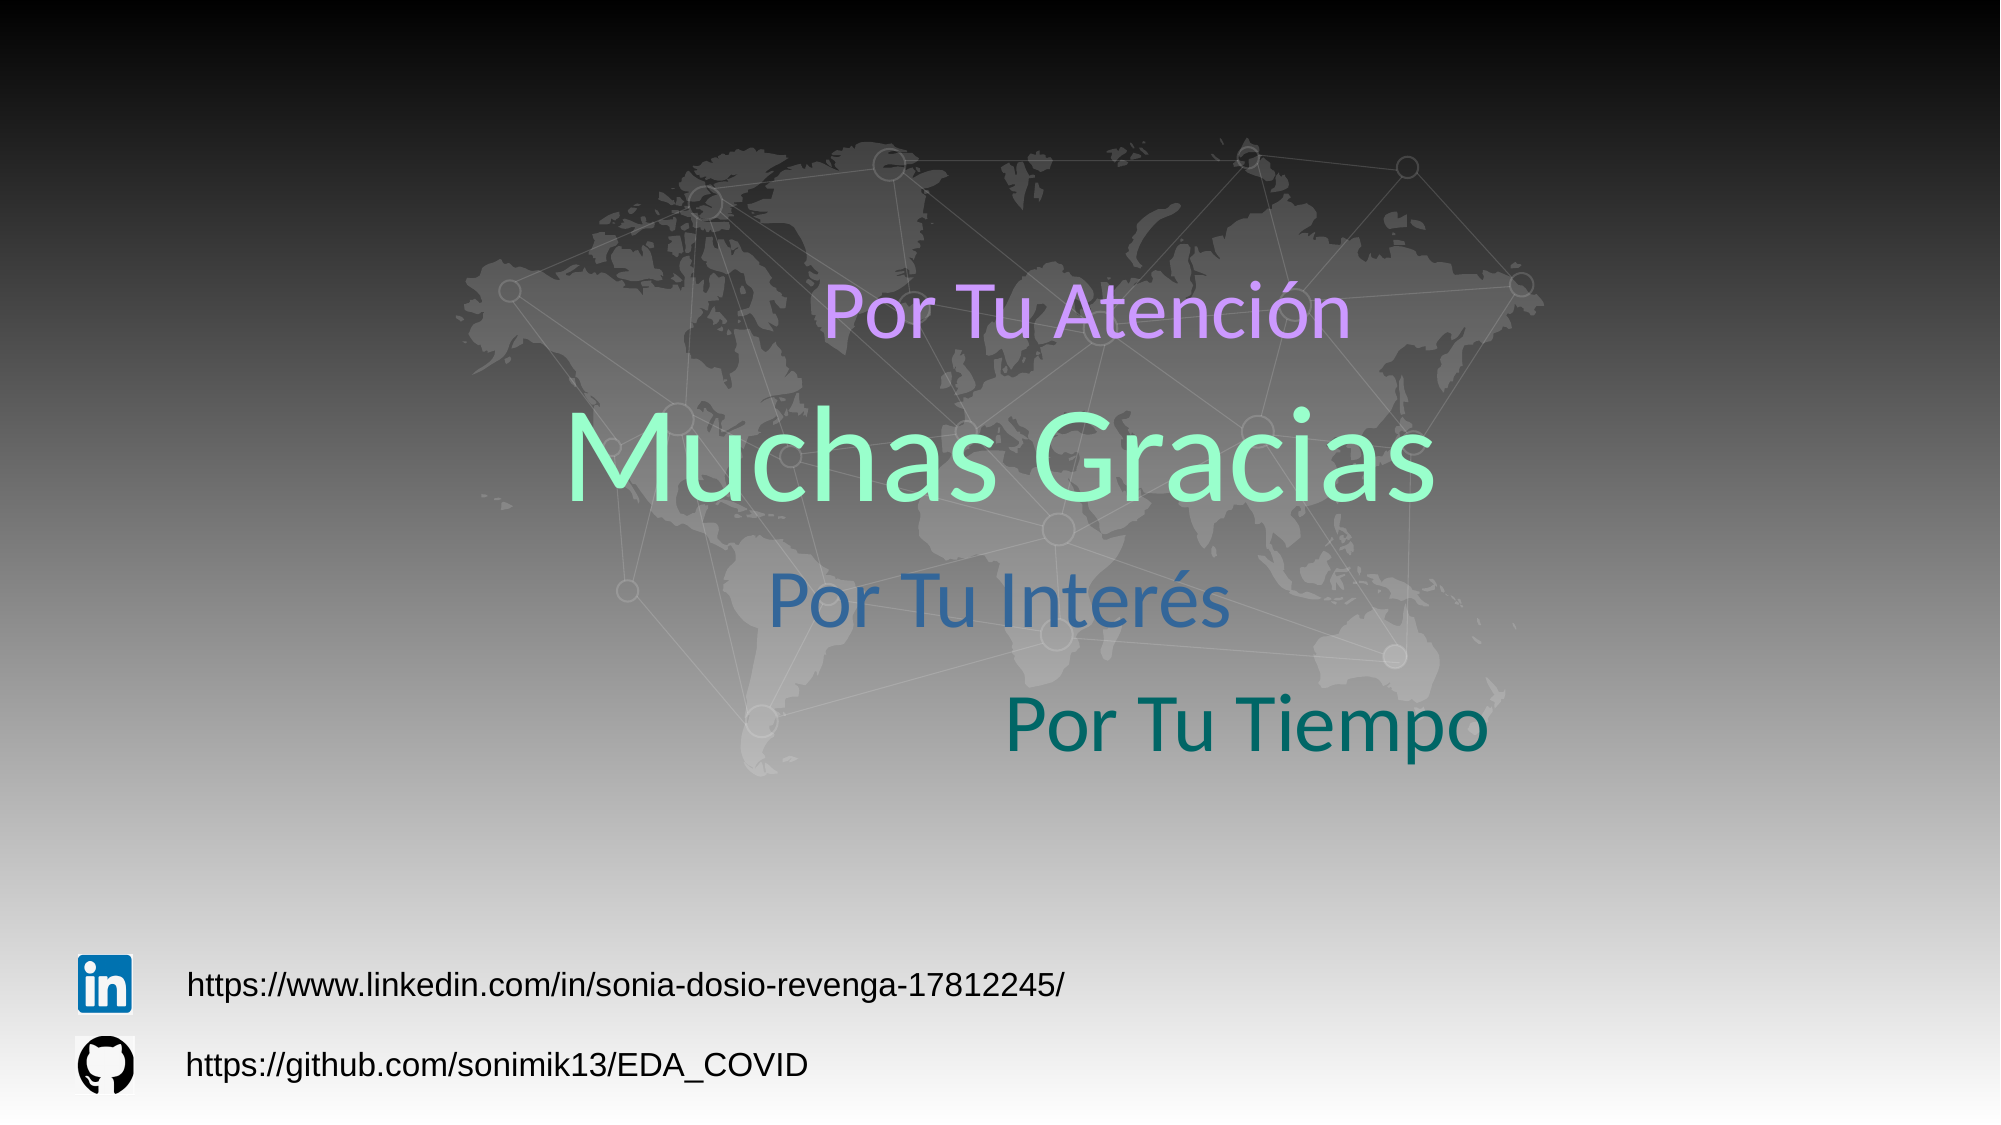

Por Tu Atención
Muchas Gracias
Por Tu Interés
Por Tu Tiempo
https://www.linkedin.com/in/sonia-dosio-revenga-17812245/
https://github.com/sonimik13/EDA_COVID